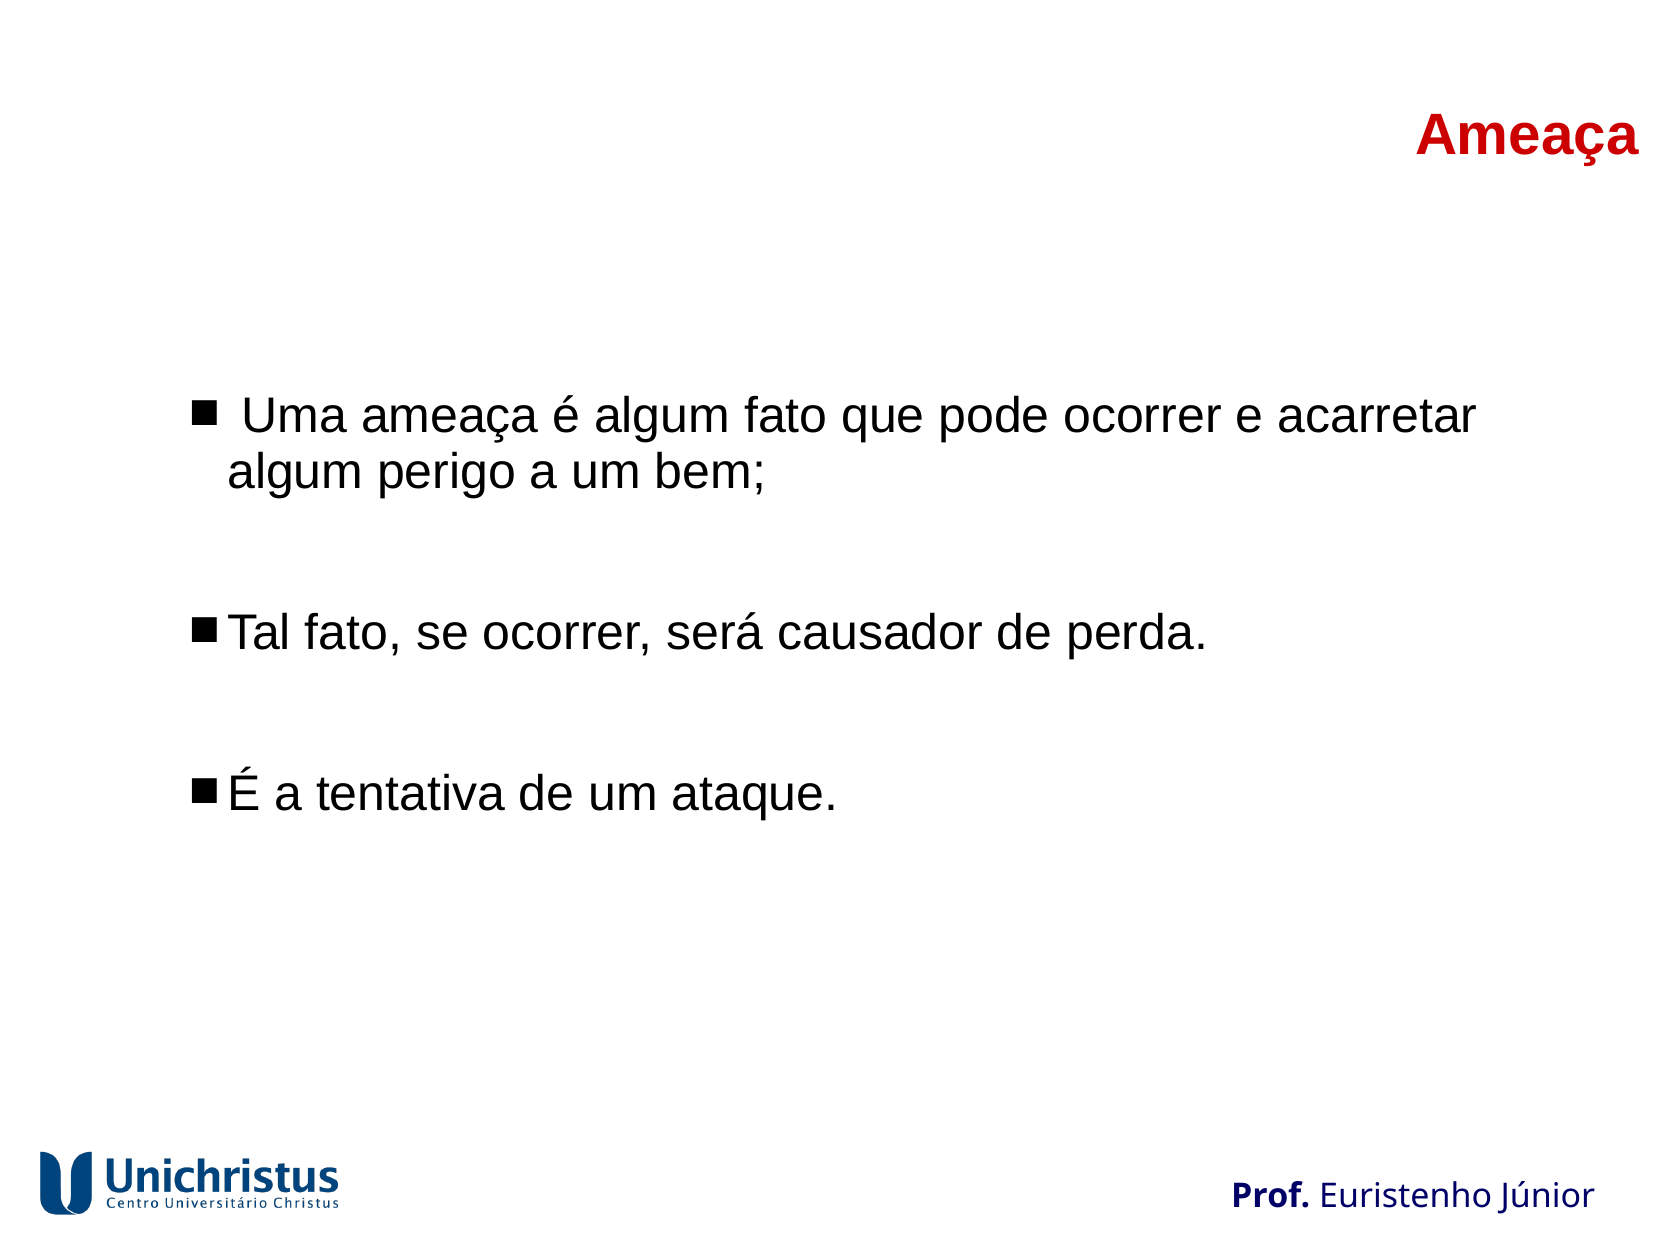

Ameaça
 Uma ameaça é algum fato que pode ocorrer e acarretar algum perigo a um bem;
Tal fato, se ocorrer, será causador de perda.
É a tentativa de um ataque.
Prof. Euristenho Júnior